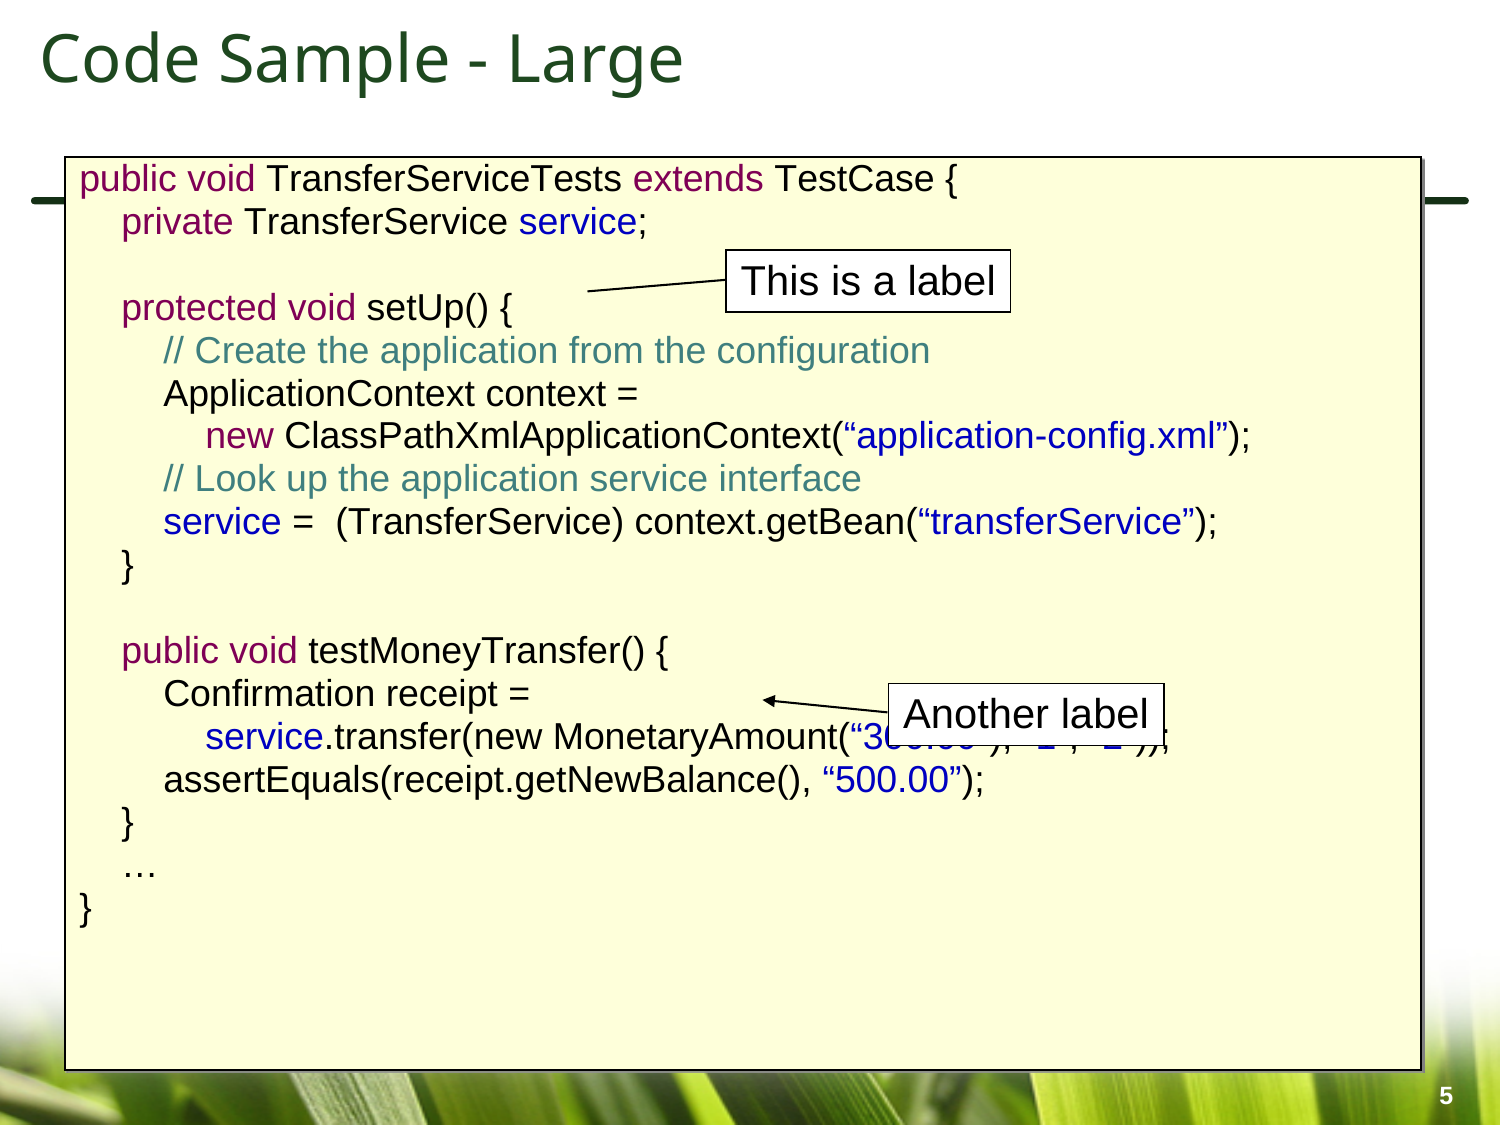

# Code Sample - Large
public void TransferServiceTests extends TestCase {
 private TransferService service;
 protected void setUp() {
 // Create the application from the configuration
 ApplicationContext context =
 new ClassPathXmlApplicationContext(“application-config.xml”);
 // Look up the application service interface
 service = (TransferService) context.getBean(“transferService”);
 }
 public void testMoneyTransfer() {
 Confirmation receipt =
 service.transfer(new MonetaryAmount(“300.00”), “1”, “2”));
 assertEquals(receipt.getNewBalance(), “500.00”);
 }
 …
}
This is a label
Another label